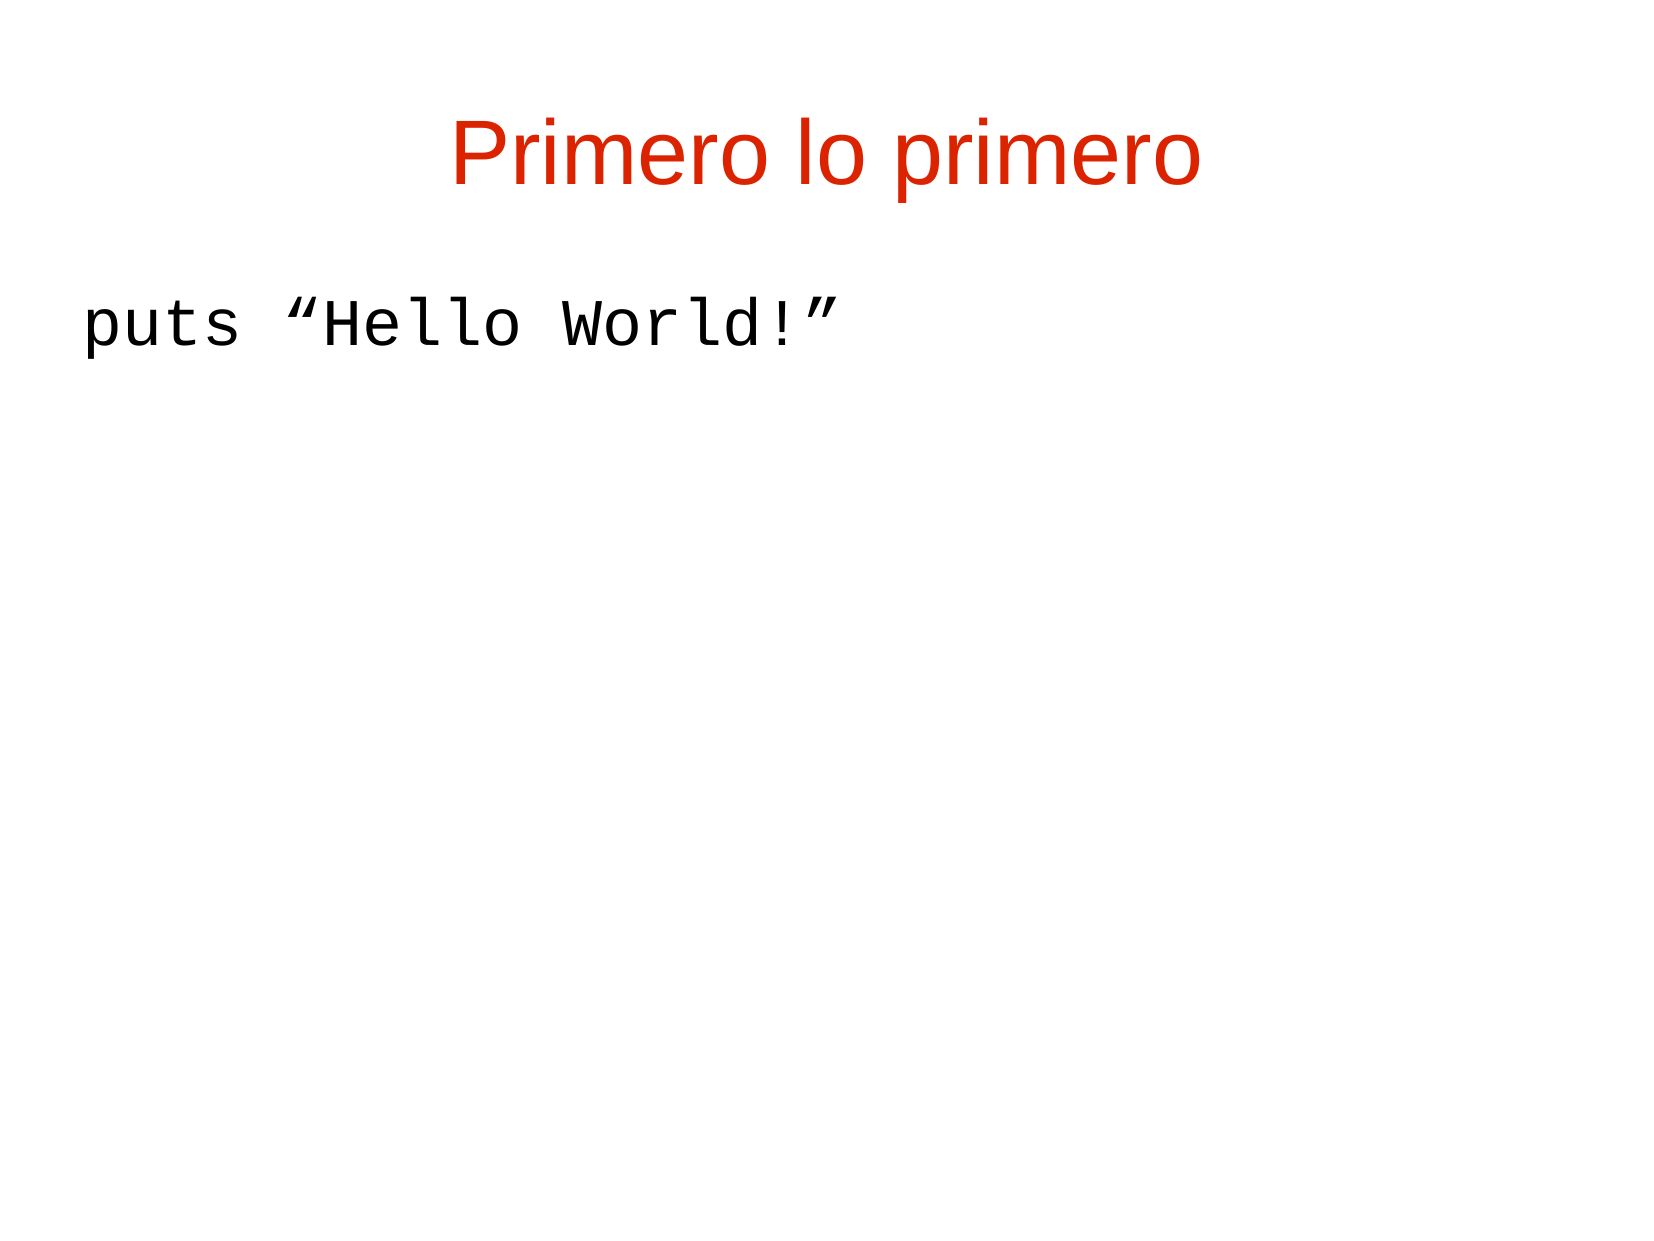

# Primero lo primero
puts “Hello World!”